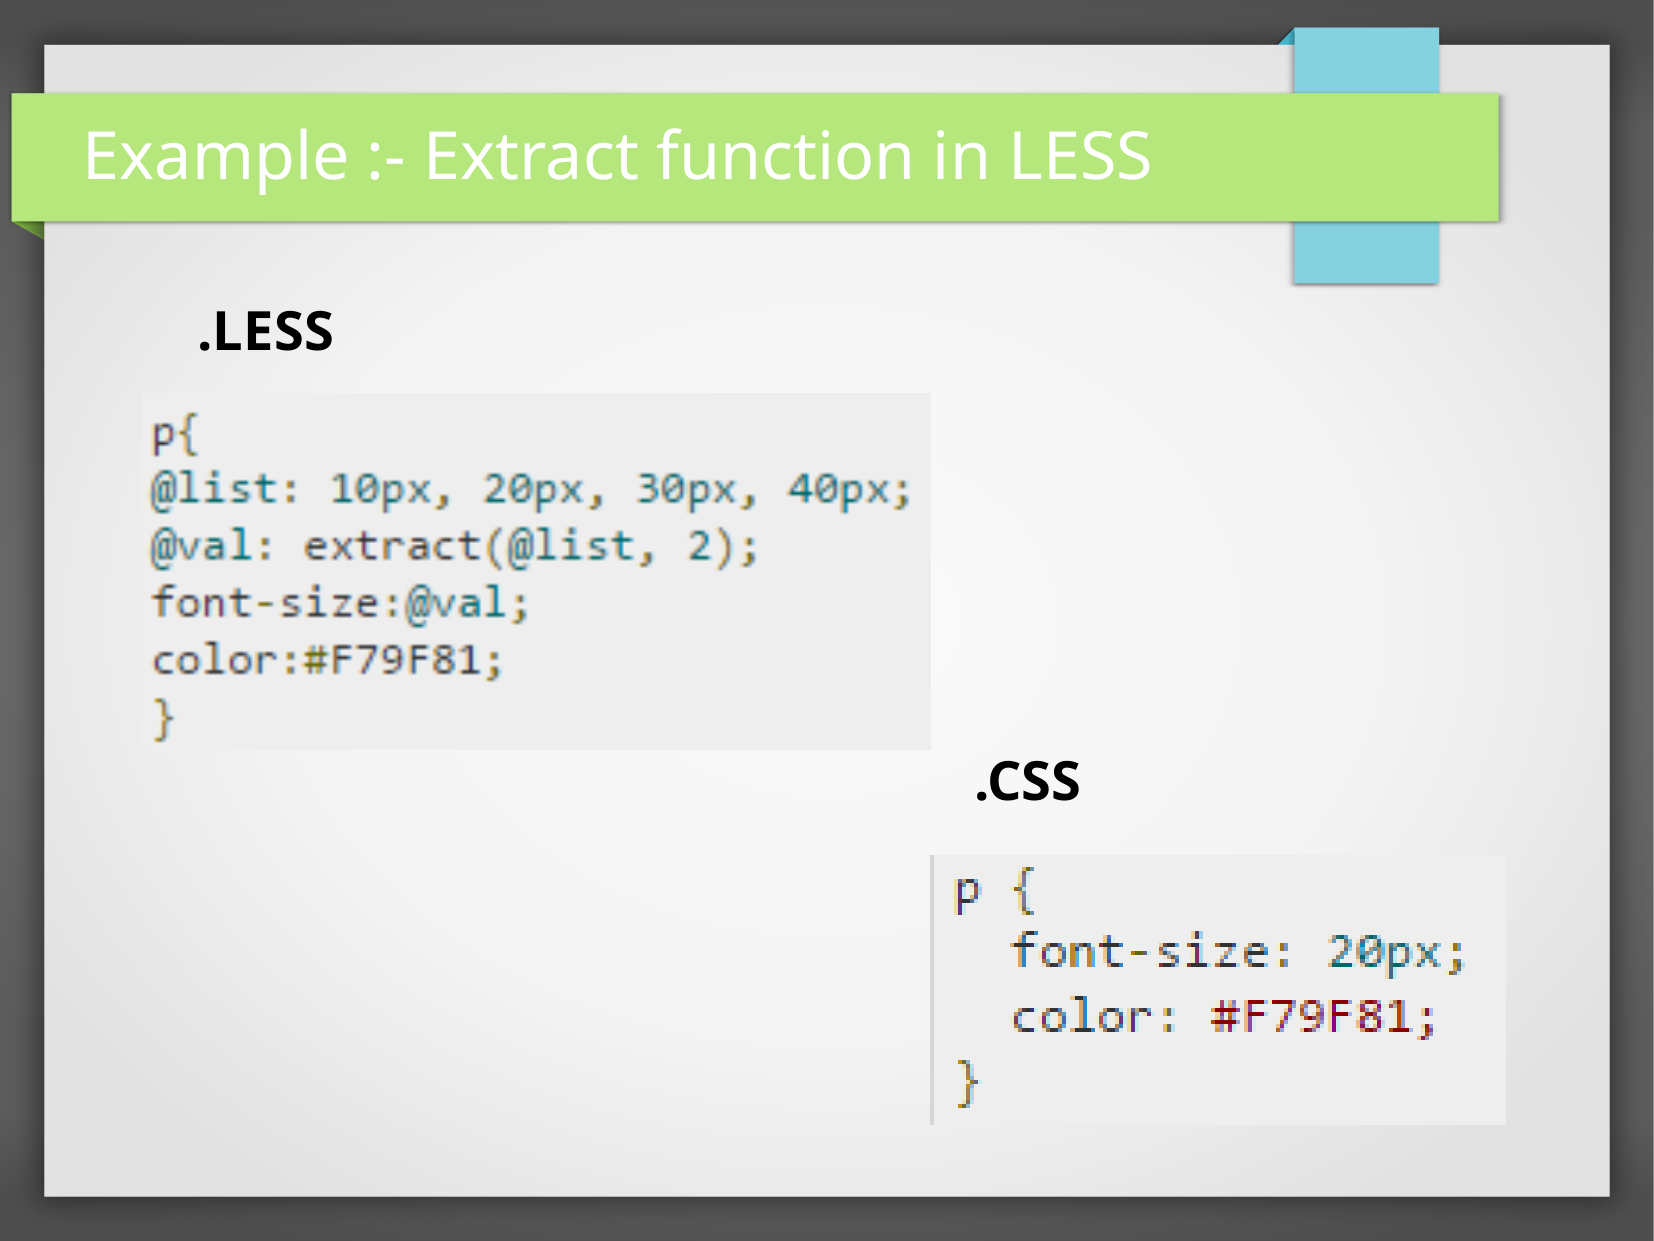

# Example :- Extract function in LESS
.LESS
.CSS